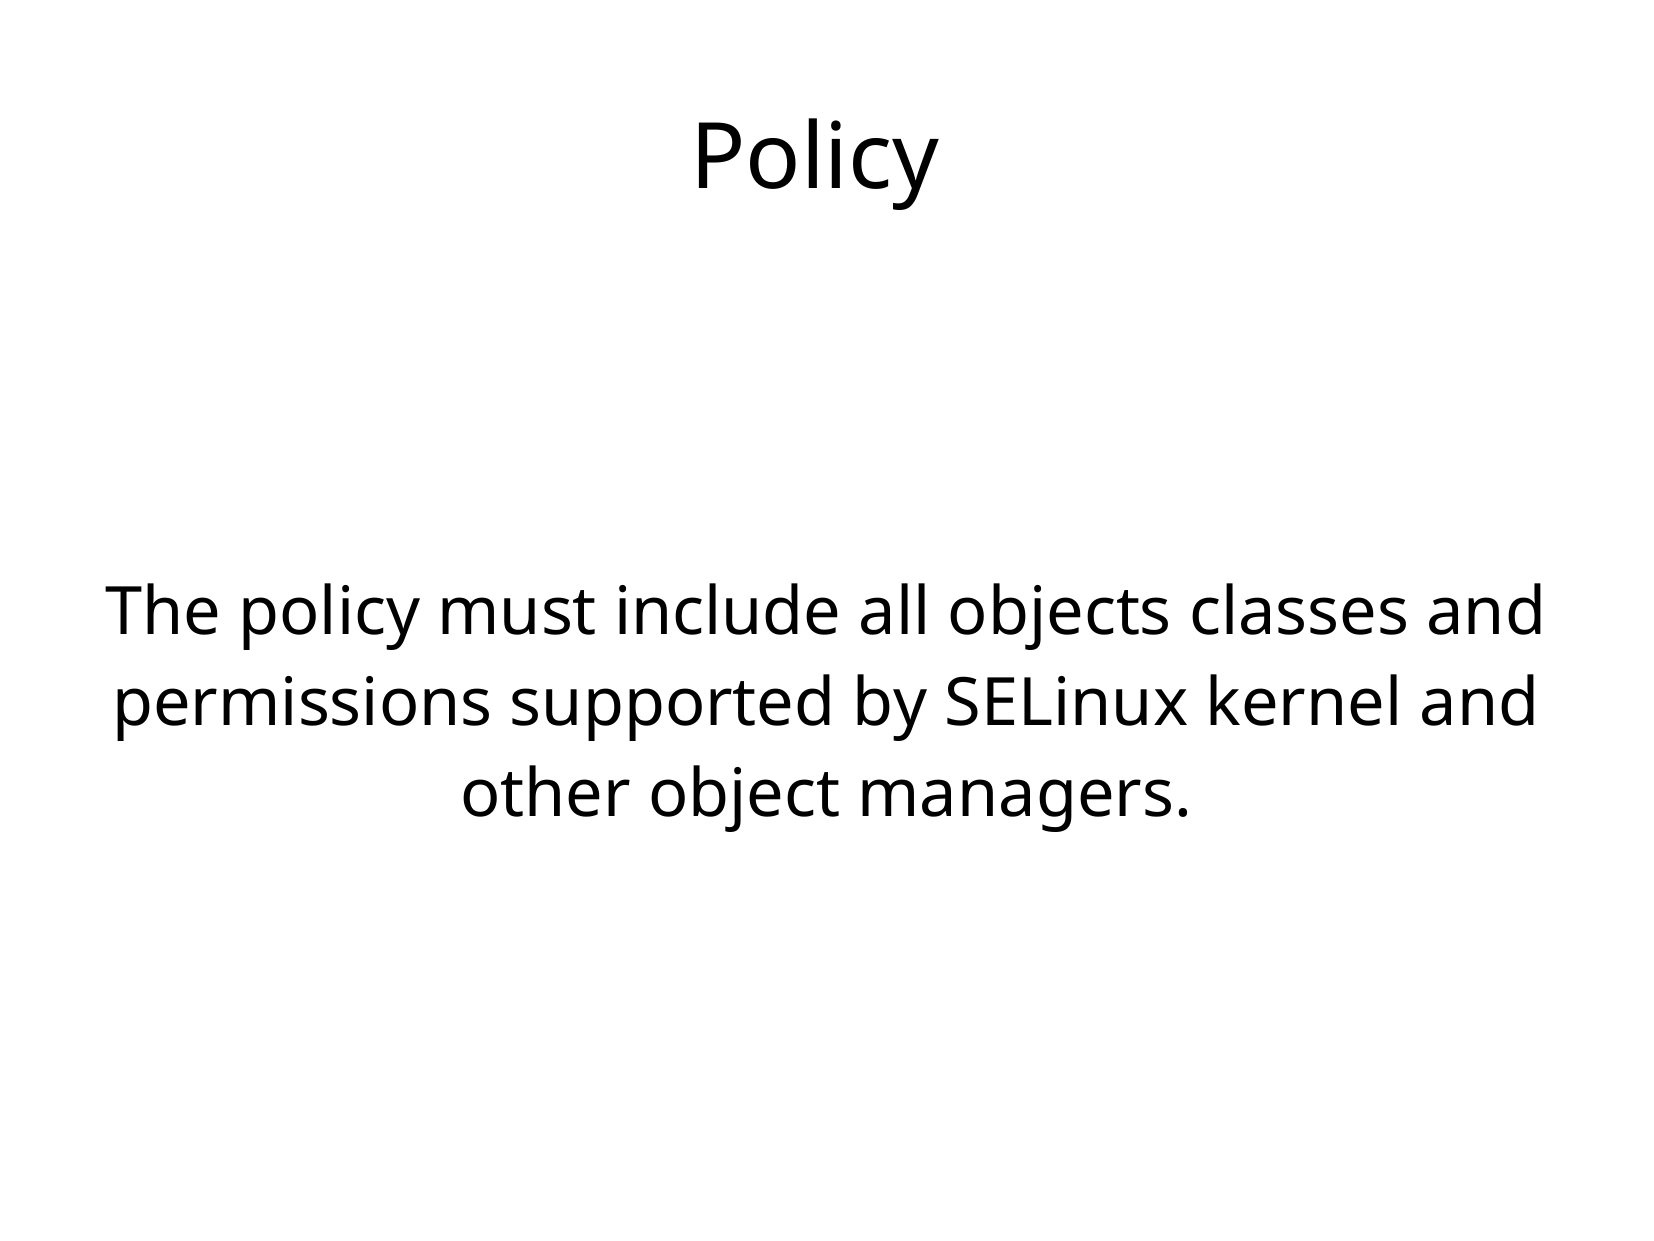

# Policy
The policy must include all objects classes and permissions supported by SELinux kernel and other object managers.